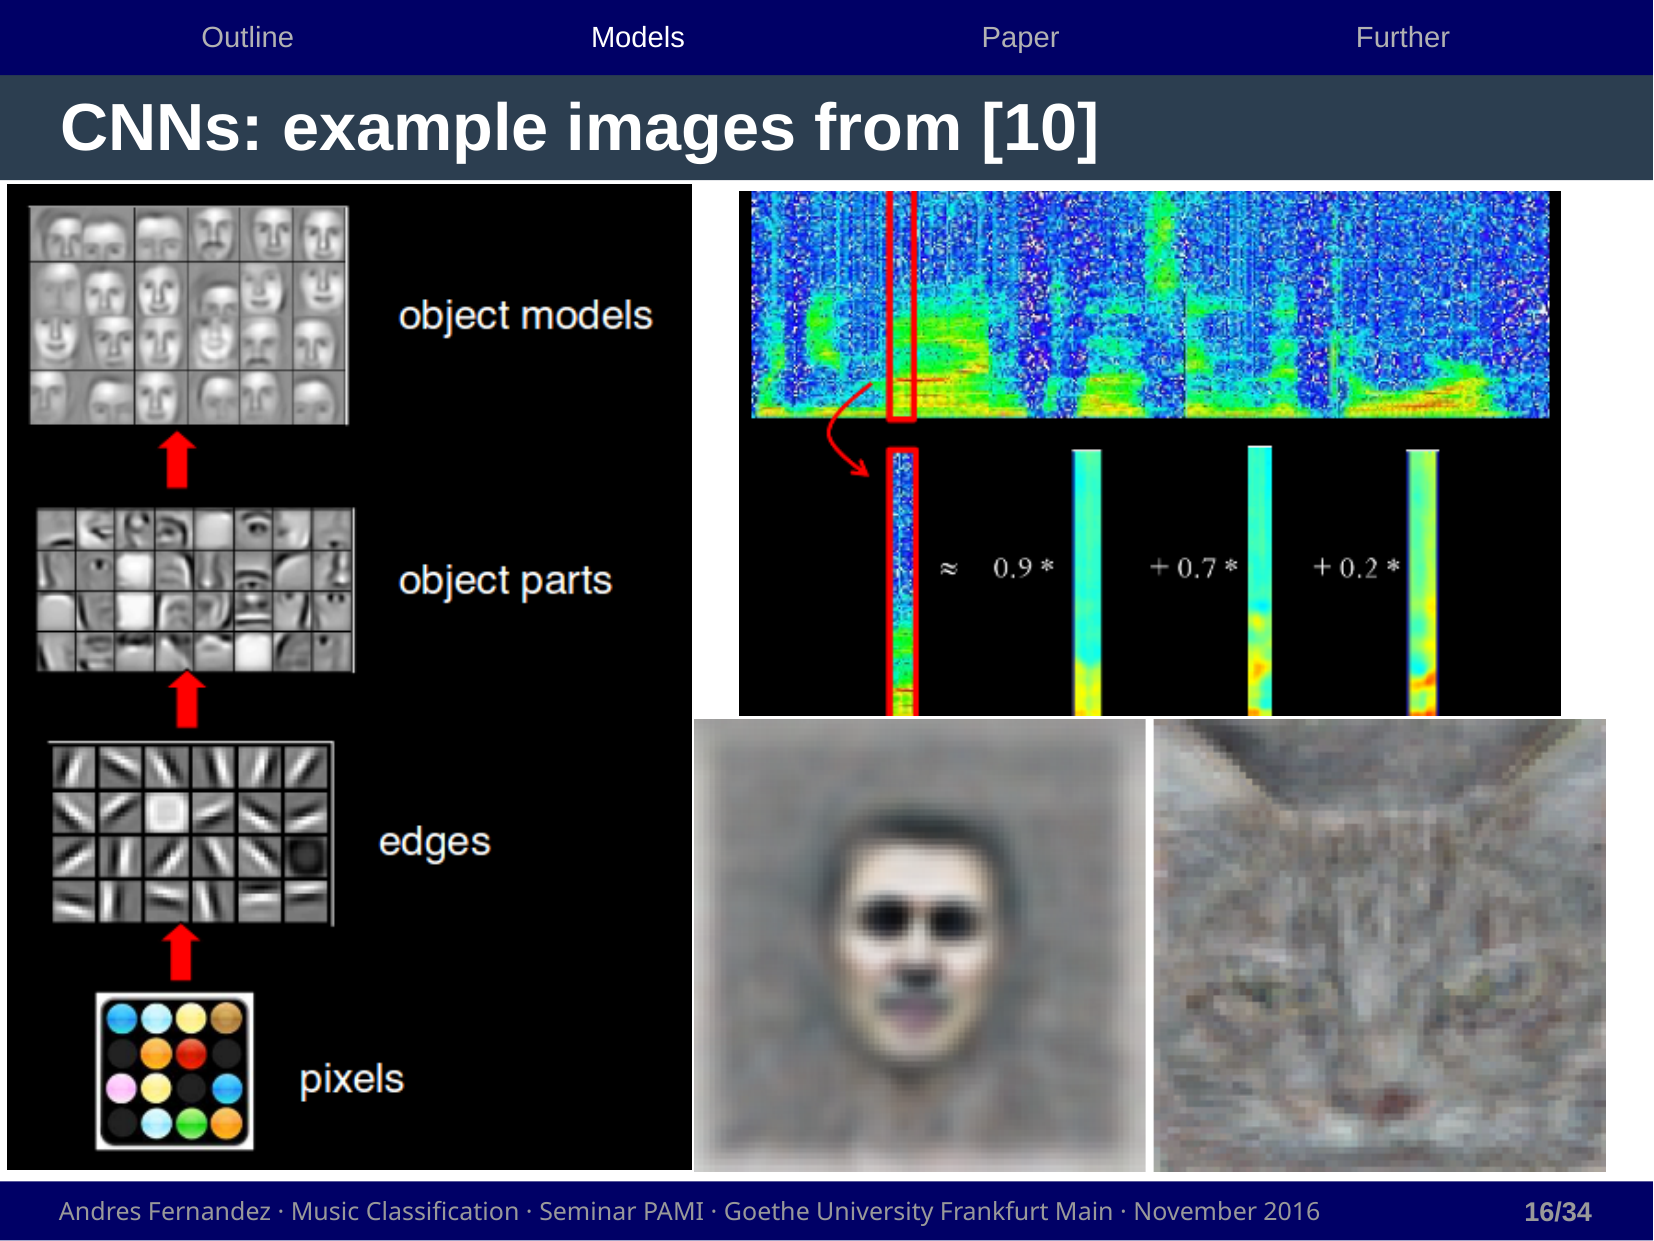

Outline Models Paper Further
# CNNs: example images from [10]